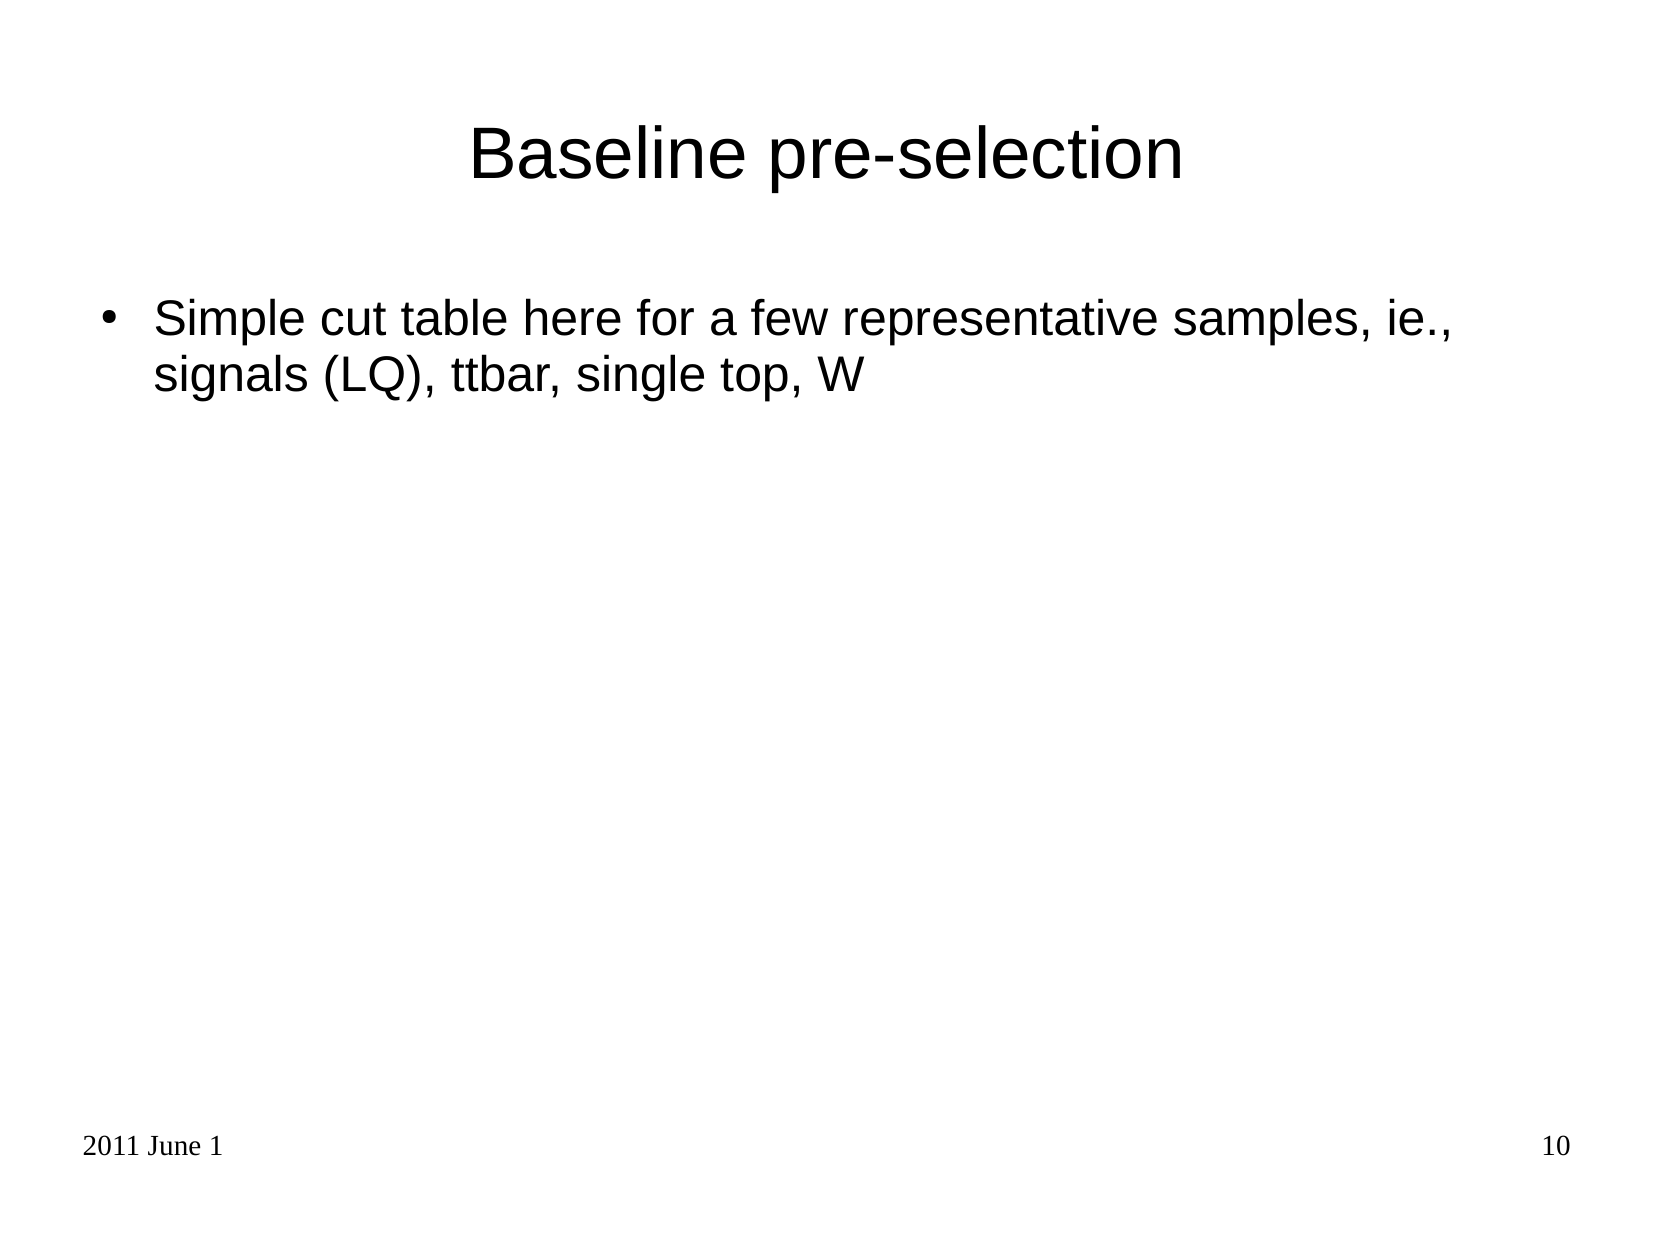

# Baseline pre-selection
Simple cut table here for a few representative samples, ie., signals (LQ), ttbar, single top, W
2011 June 1
10